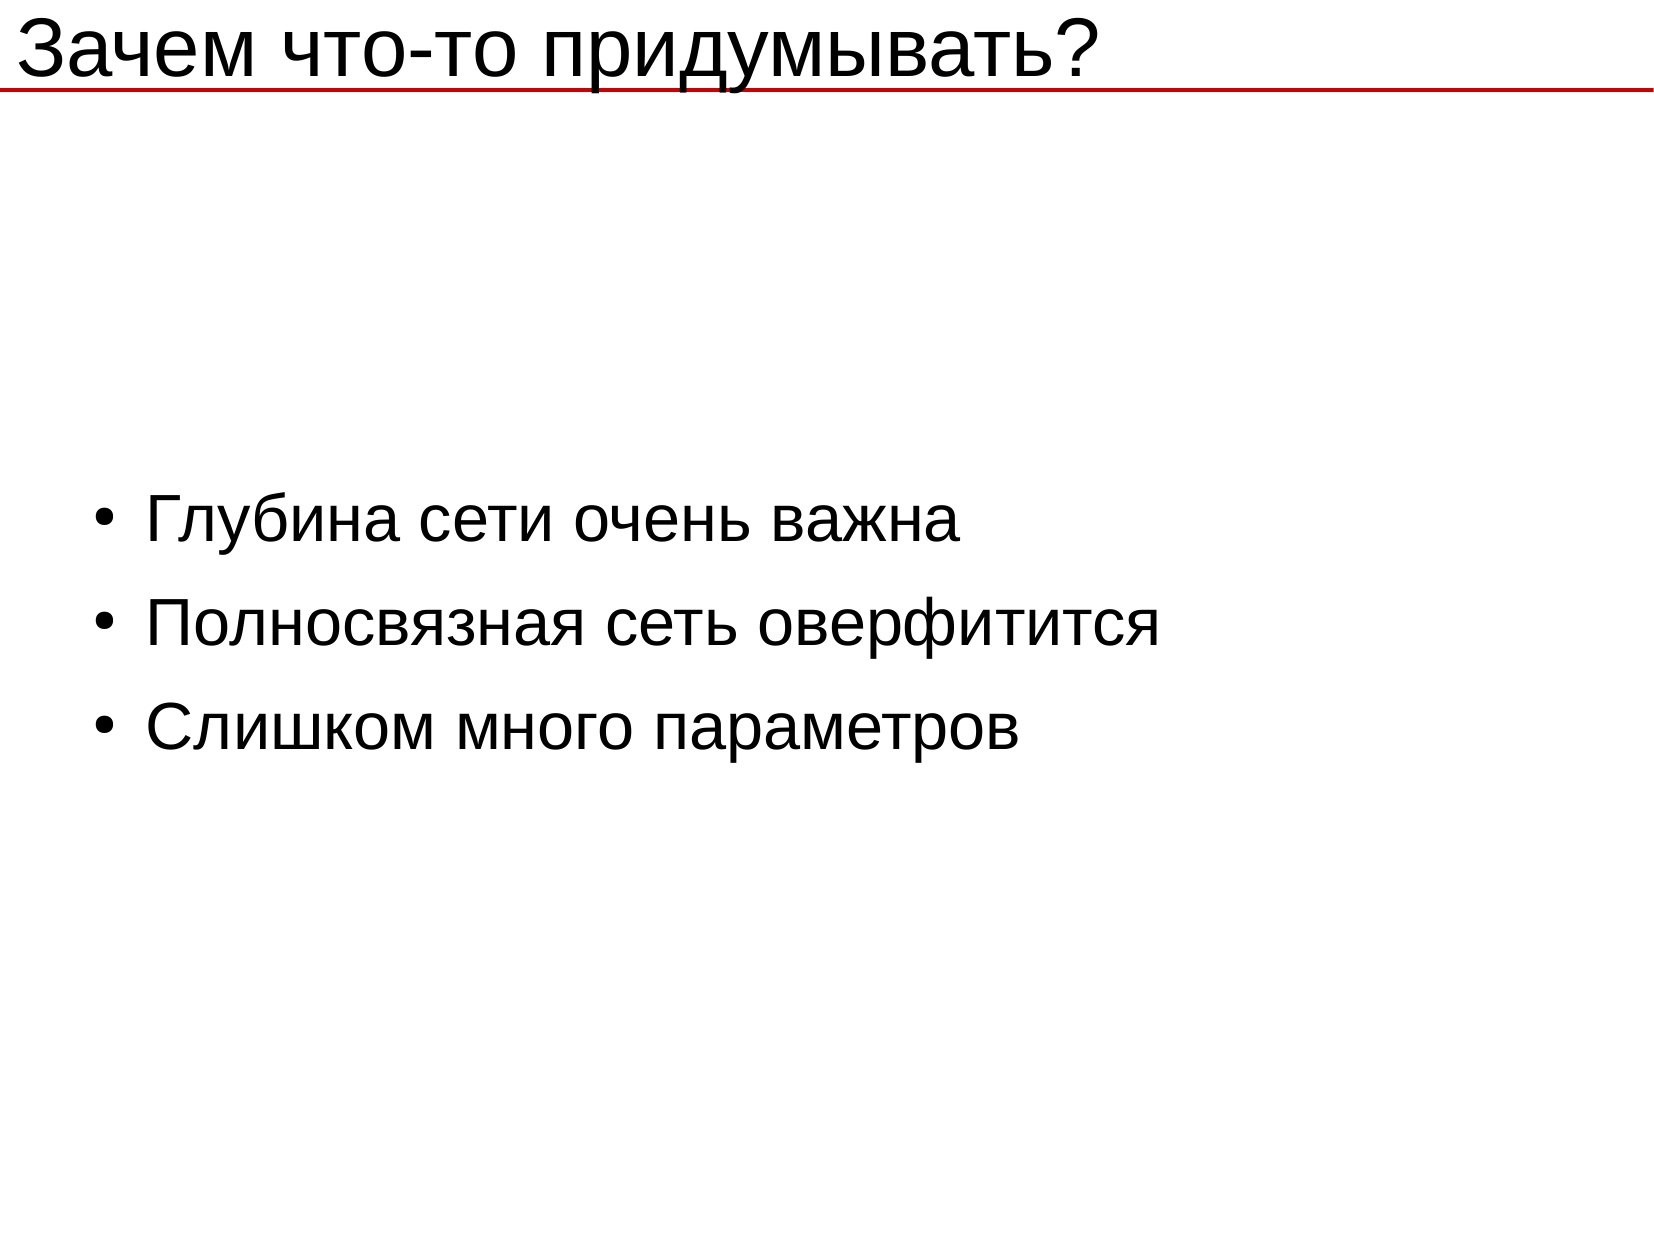

# Зачем что-то придумывать?
Глубина сети очень важна
Полносвязная сеть оверфитится
Слишком много параметров